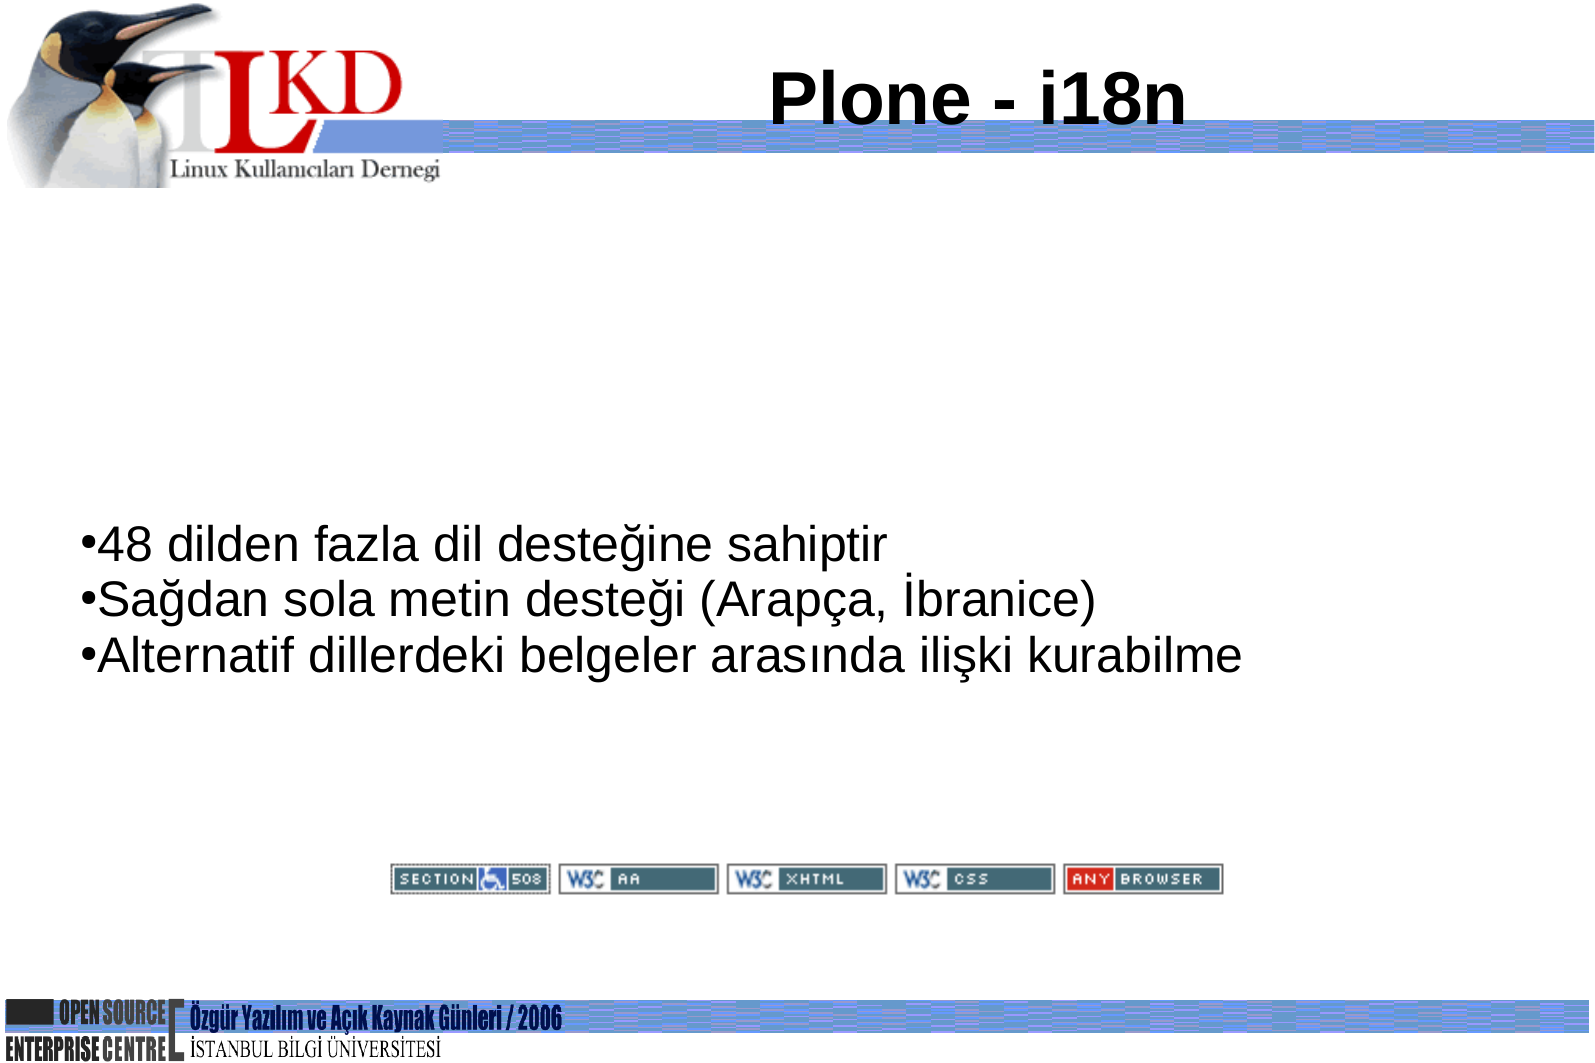

# Plone - i18n
48 dilden fazla dil desteğine sahiptir
Sağdan sola metin desteği (Arapça, İbranice)
Alternatif dillerdeki belgeler arasında ilişki kurabilme